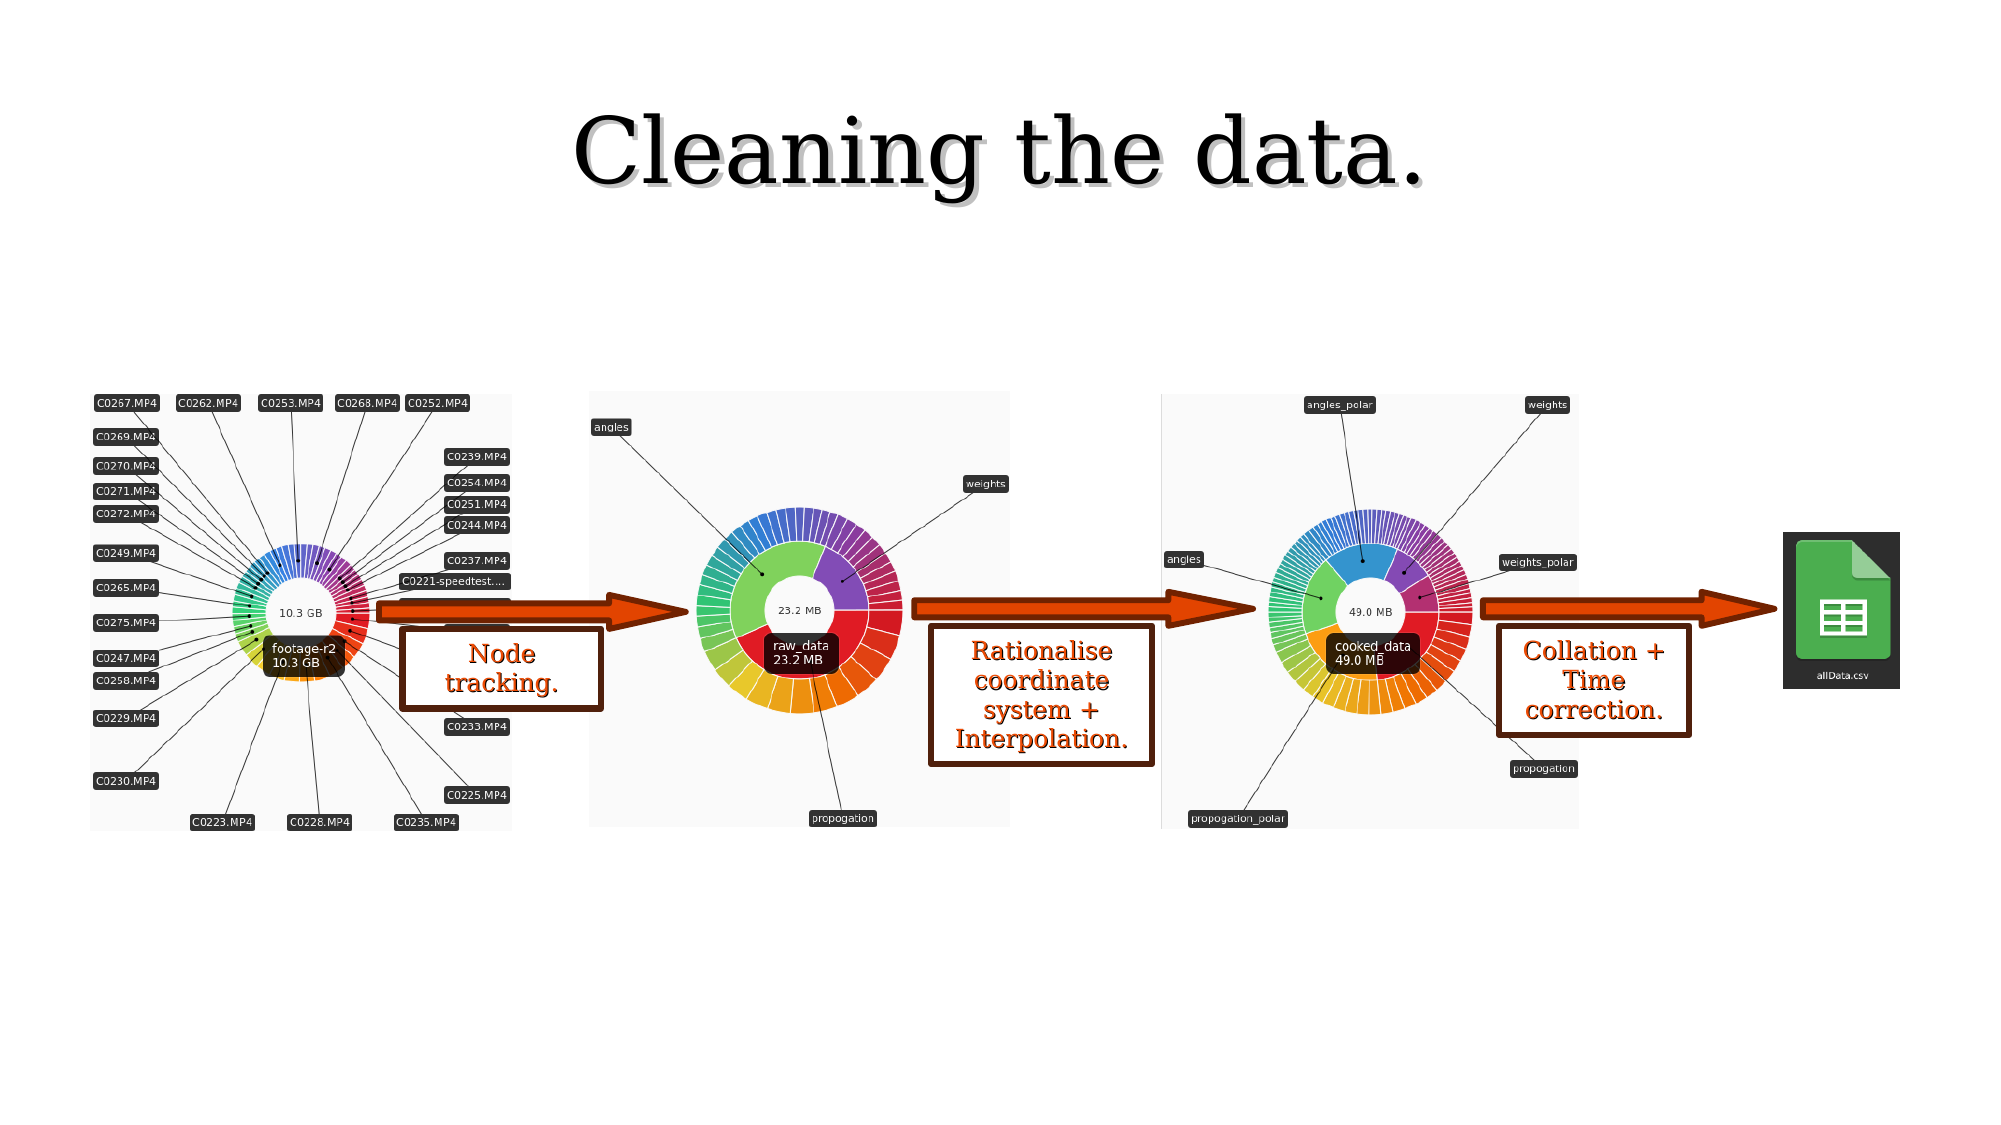

# Cleaning the data.
Rationalise coordinate system +
Interpolation.
Collation + Time correction.
Node tracking.